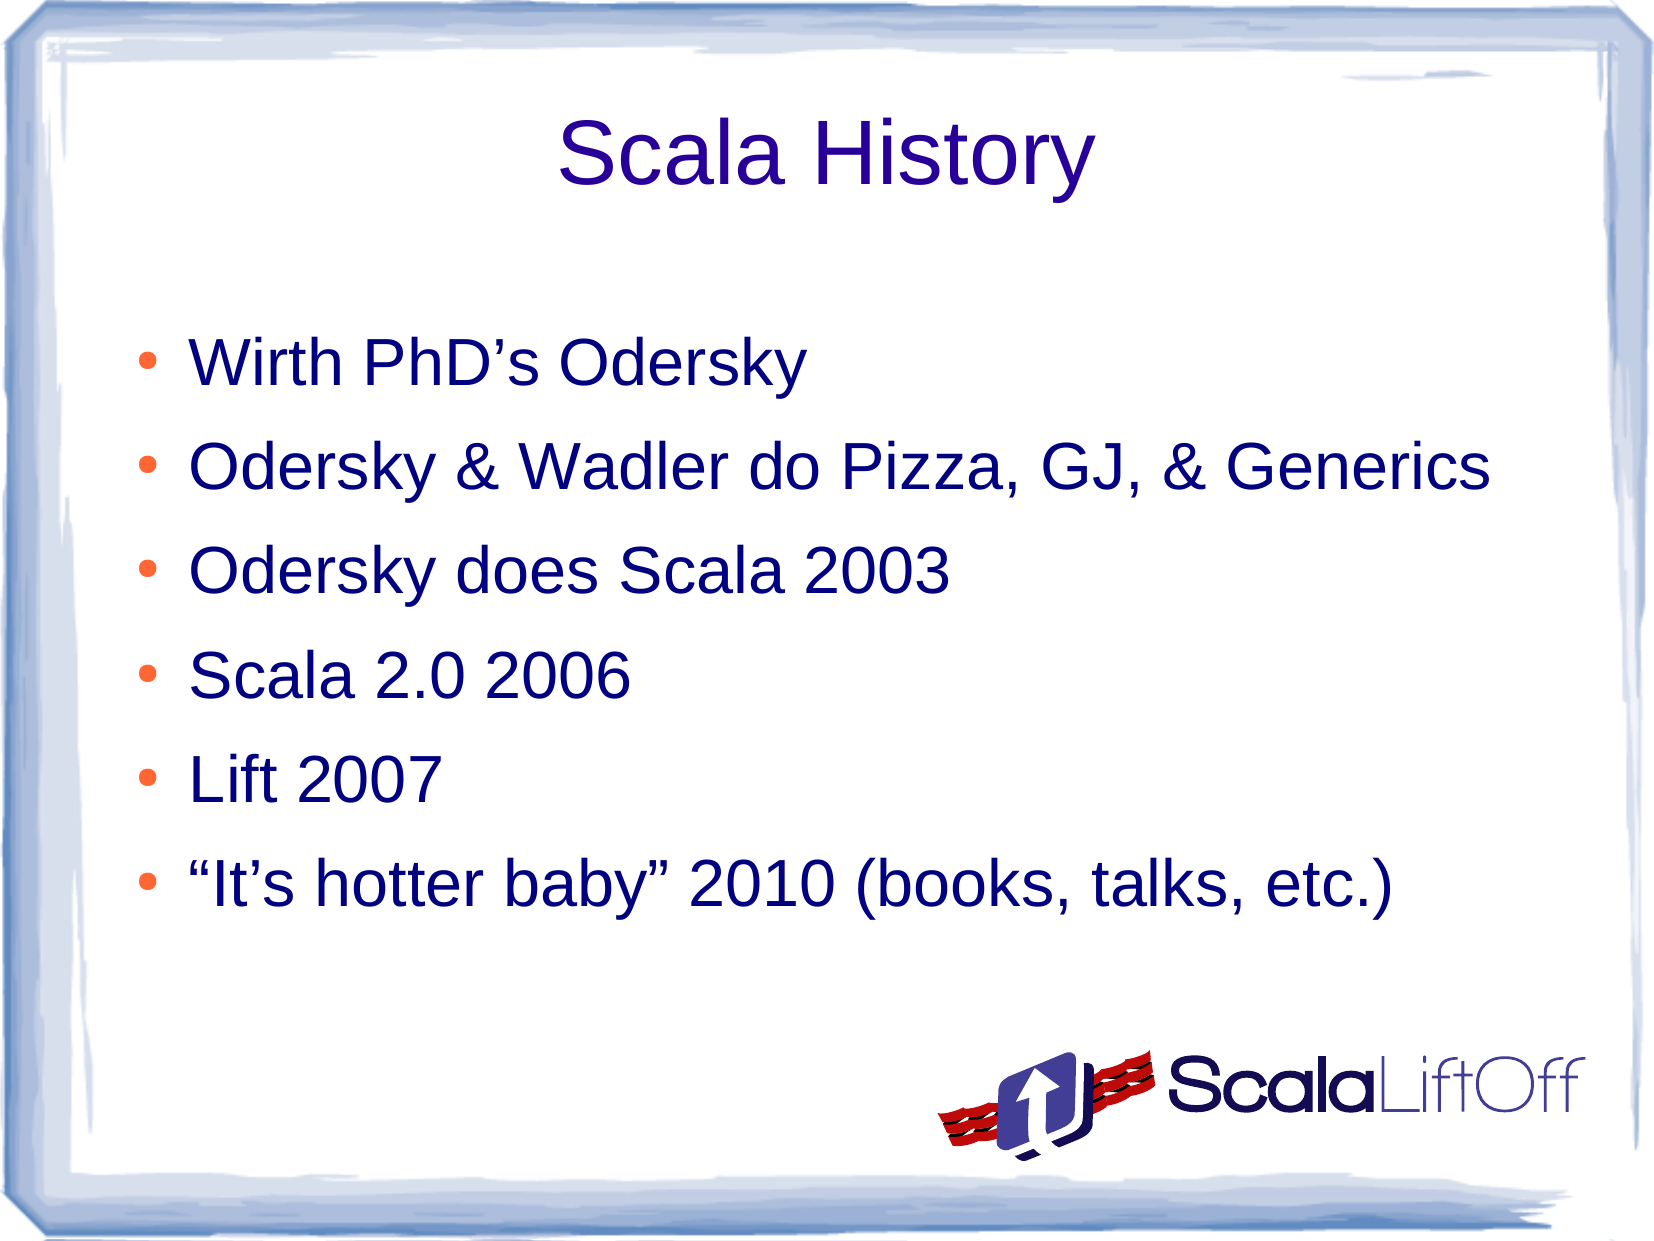

# Scala History
Wirth PhD’s Odersky
Odersky & Wadler do Pizza, GJ, & Generics
Odersky does Scala 2003
Scala 2.0 2006
Lift 2007
“It’s hotter baby” 2010 (books, talks, etc.)